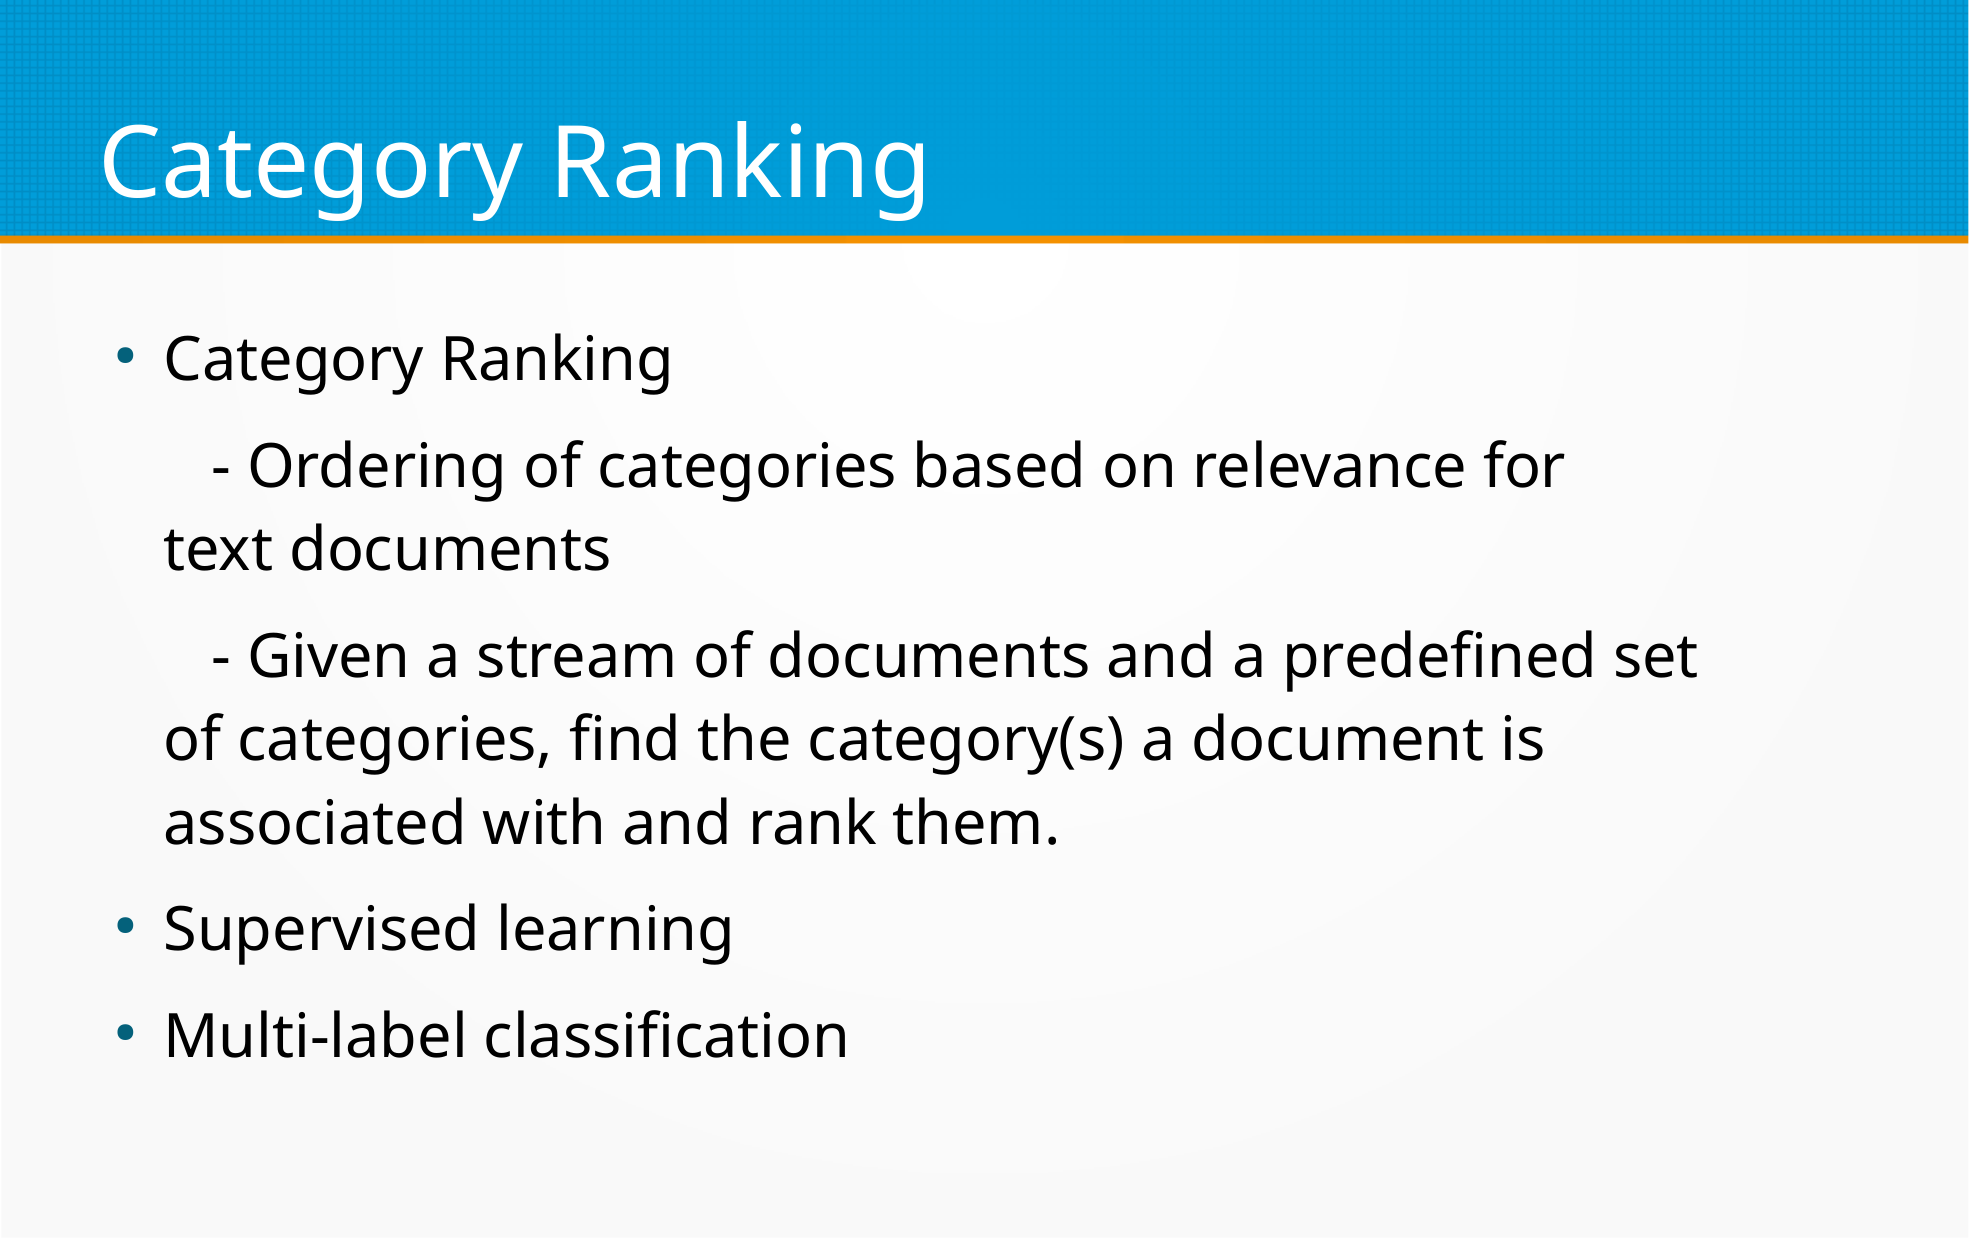

# Category Ranking
Category Ranking
 - Ordering of categories based on relevance for text documents
 - Given a stream of documents and a predefined set of categories, find the category(s) a document is associated with and rank them.
Supervised learning
Multi-label classification